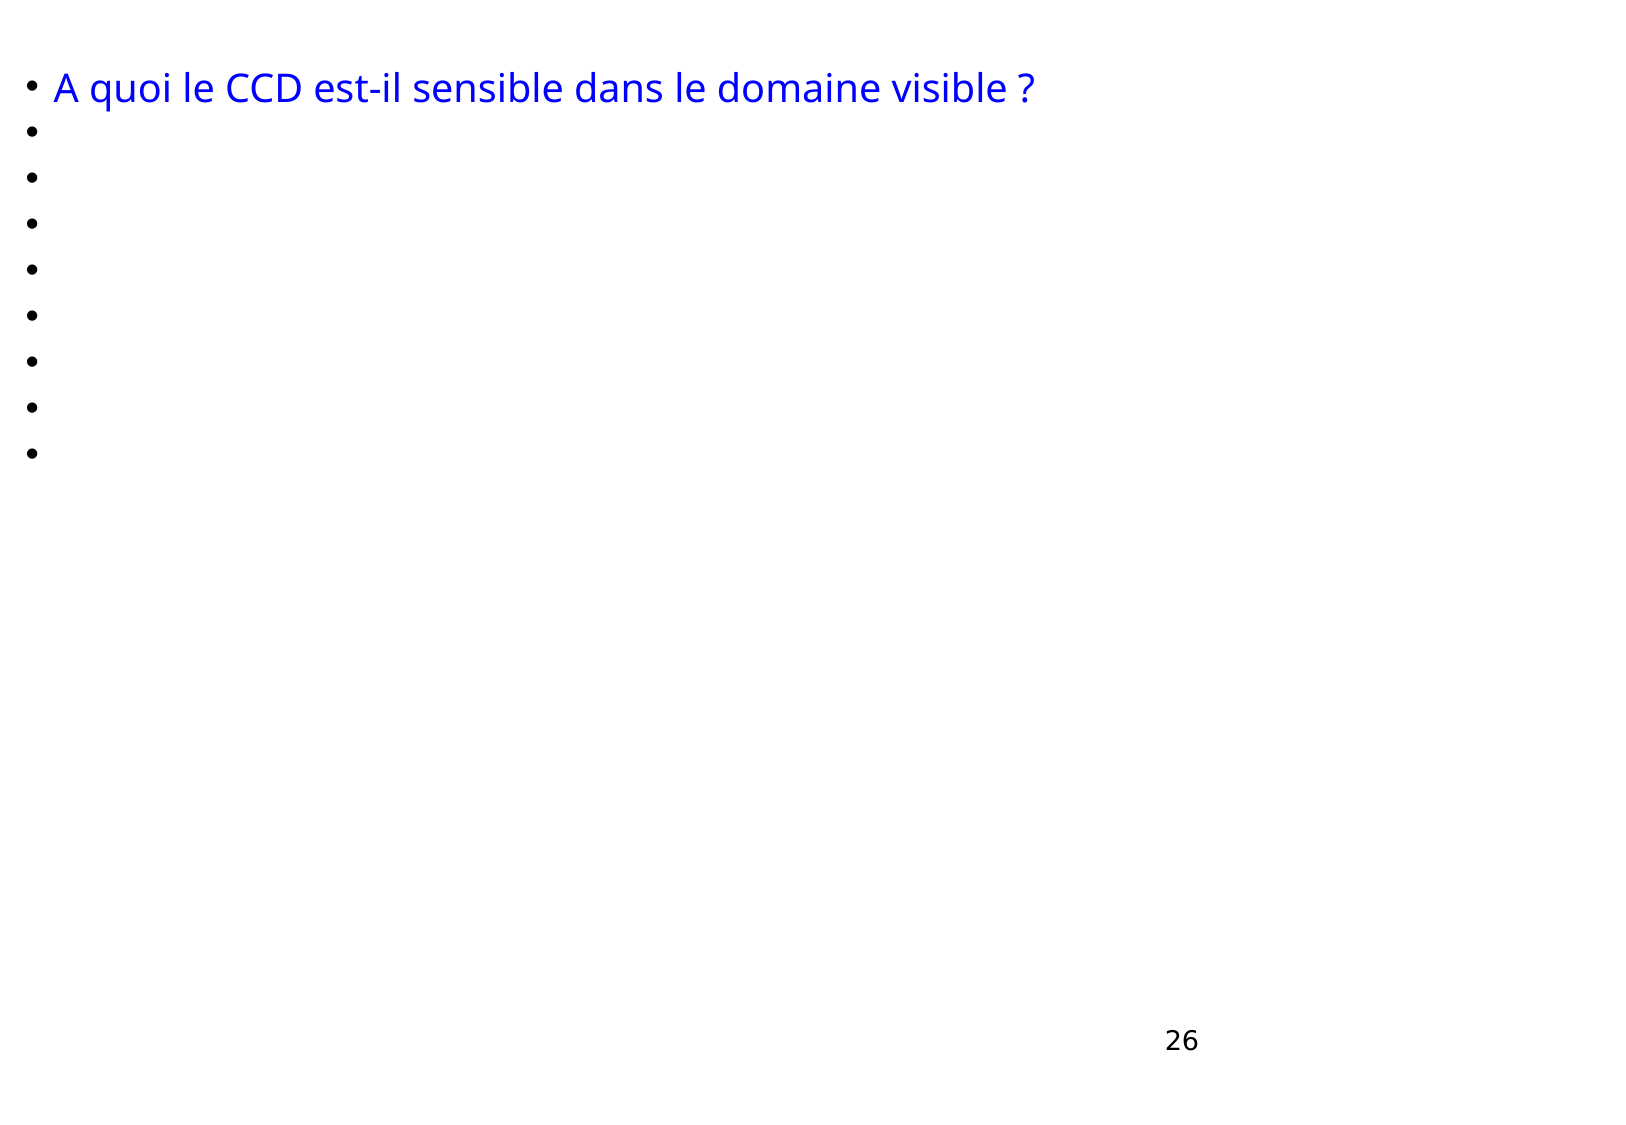

A quoi le CCD est-il sensible dans le domaine visible ?
23